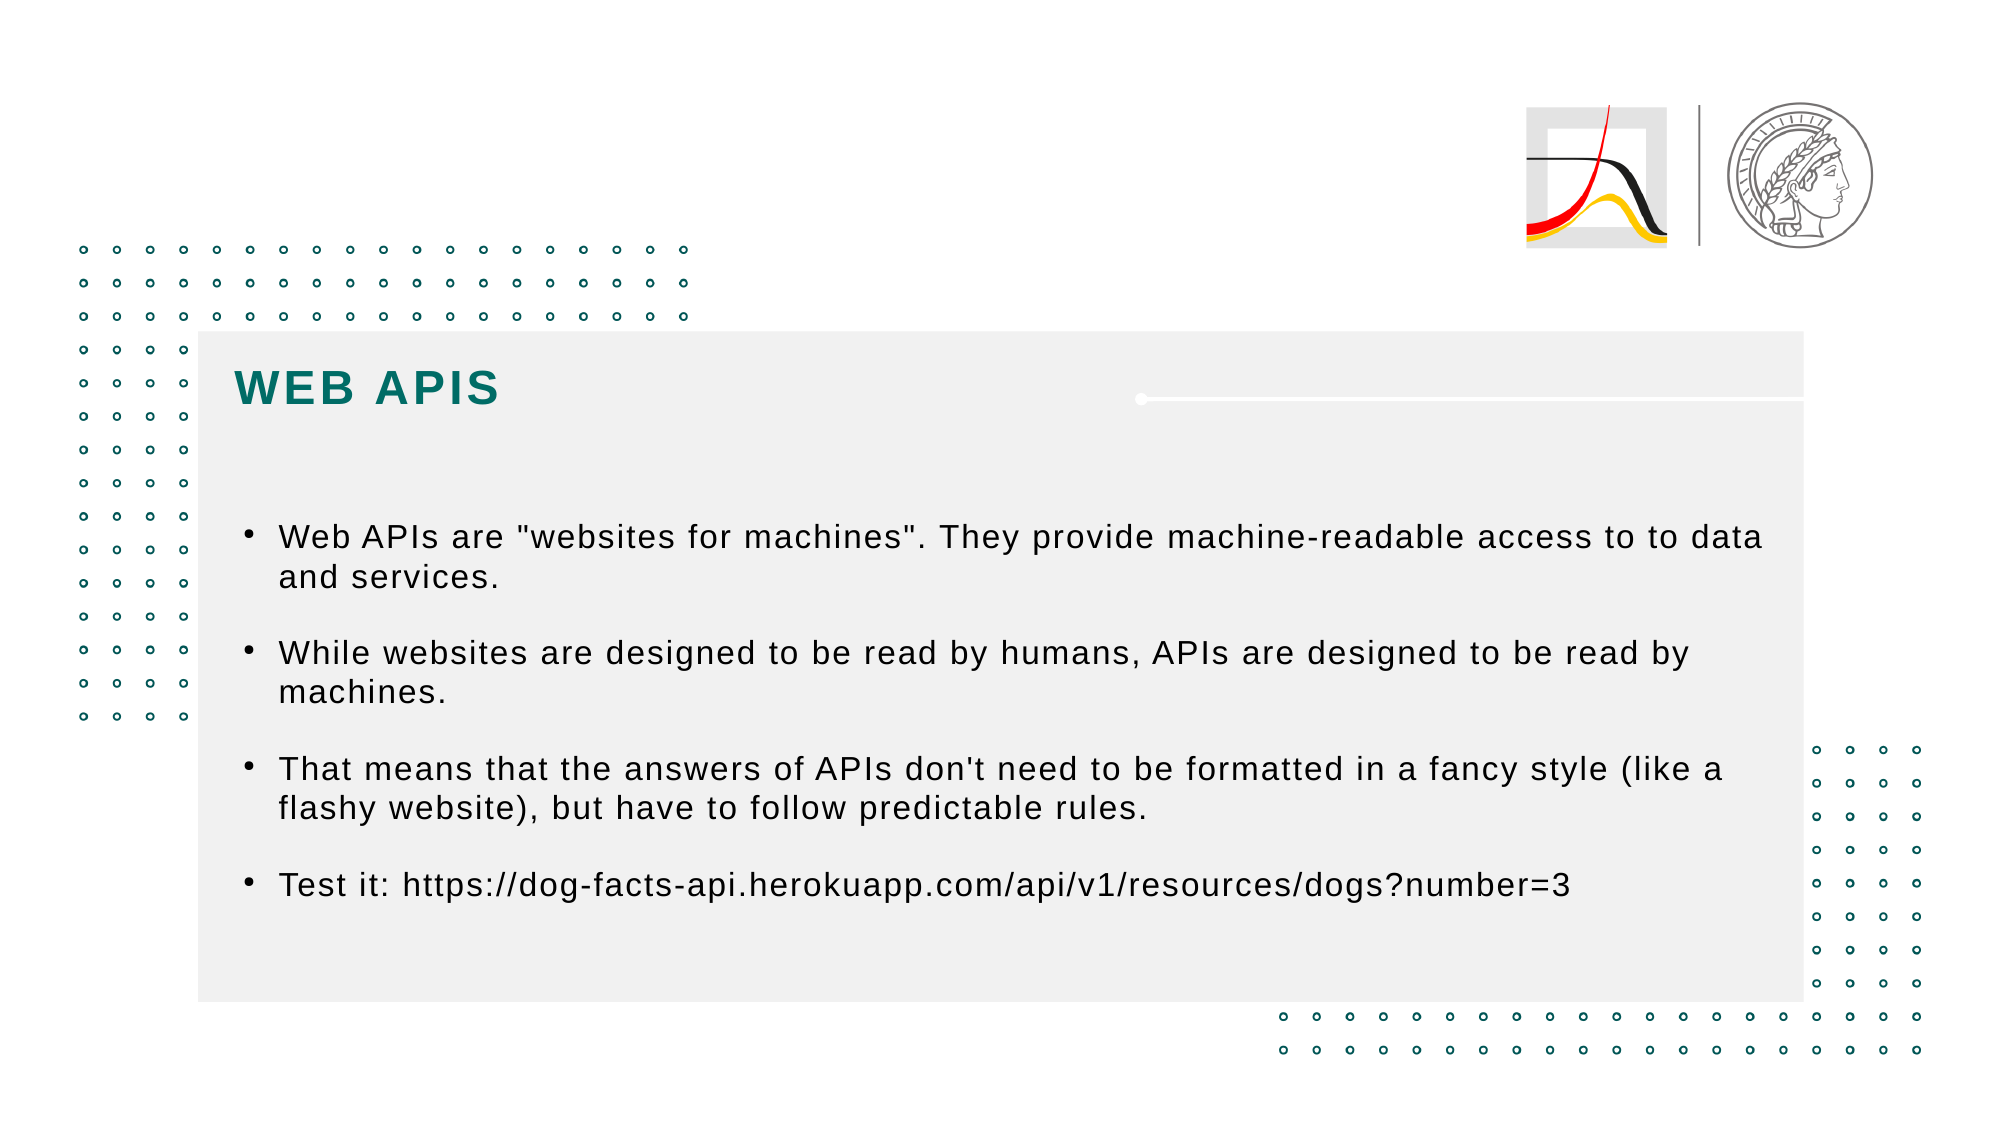

# web APIs
Web APIs are "websites for machines". They provide machine-readable access to to data and services.
While websites are designed to be read by humans, APIs are designed to be read by machines.
That means that the answers of APIs don't need to be formatted in a fancy style (like a flashy website), but have to follow predictable rules.
Test it: https://dog-facts-api.herokuapp.com/api/v1/resources/dogs?number=3